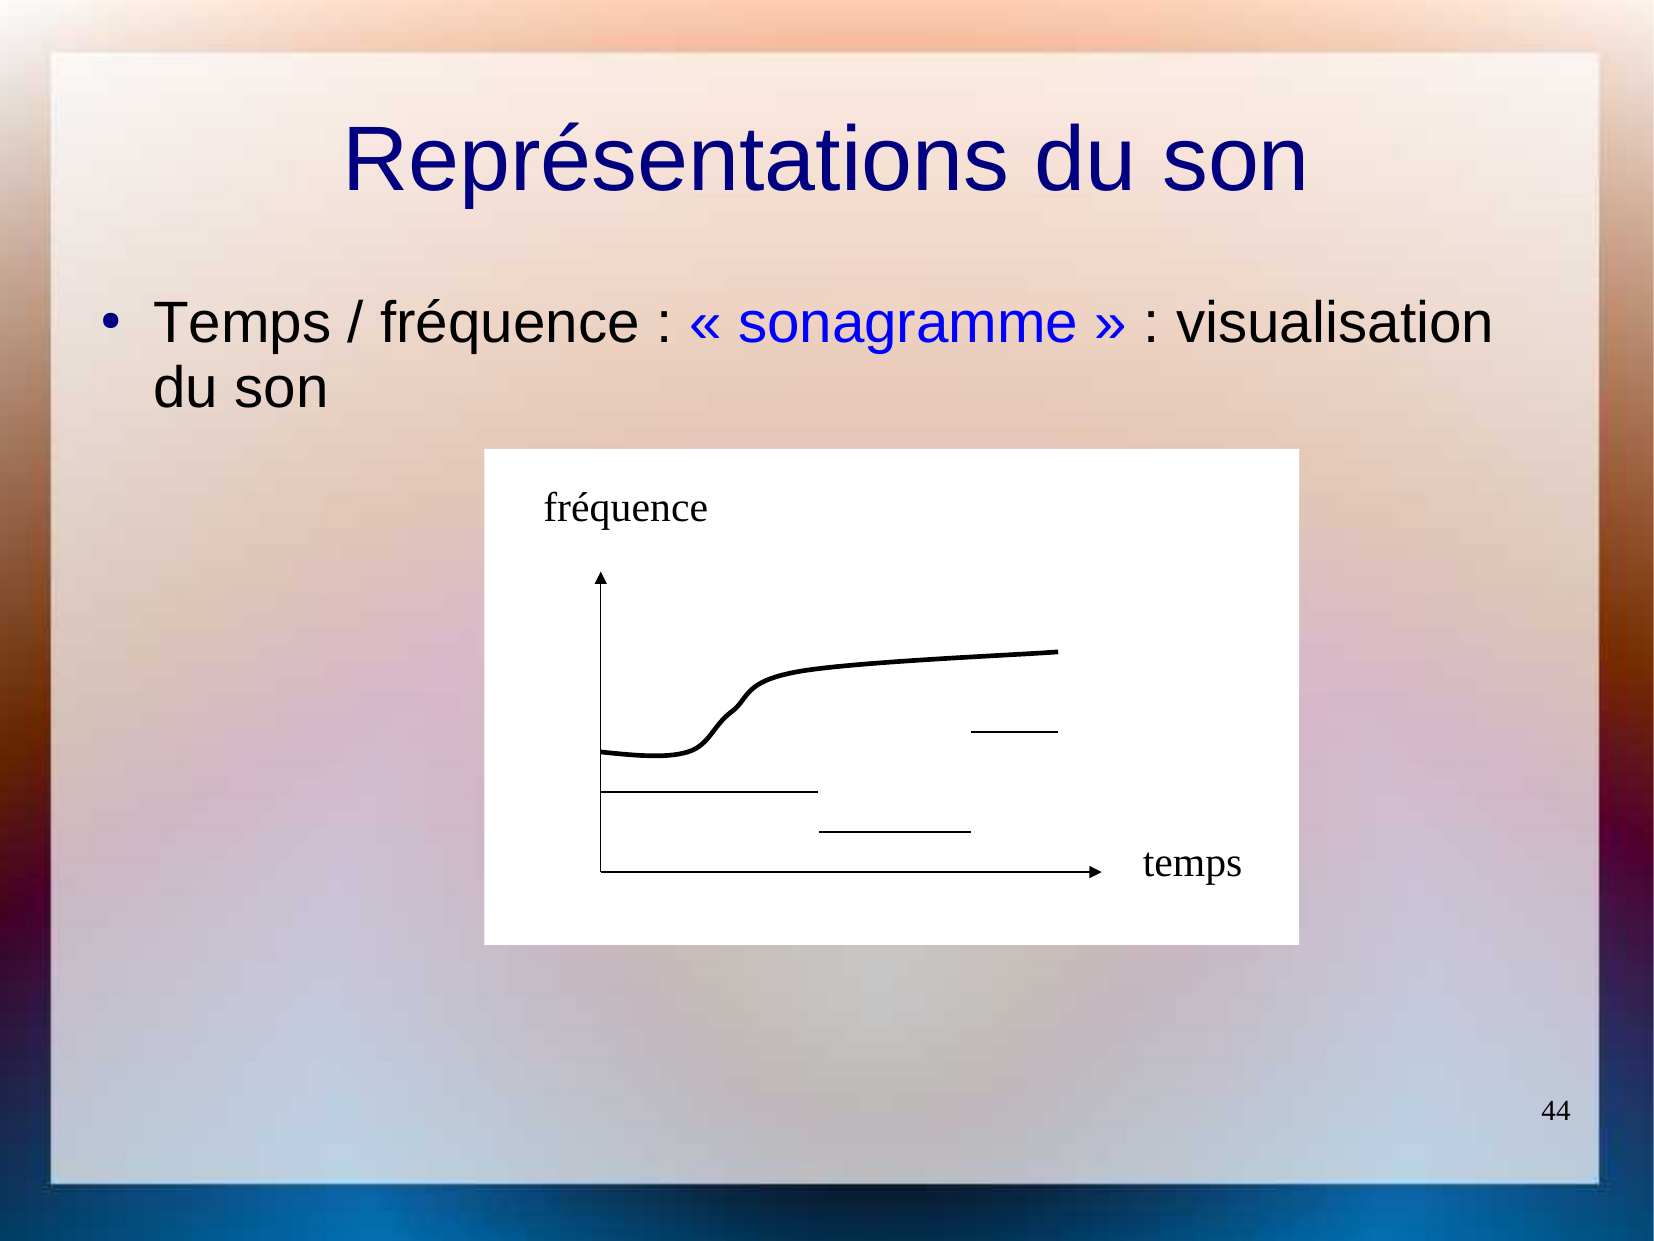

# Représentations du son
Temps / fréquence : « sonagramme » : visualisation du son
fréquence
temps
44